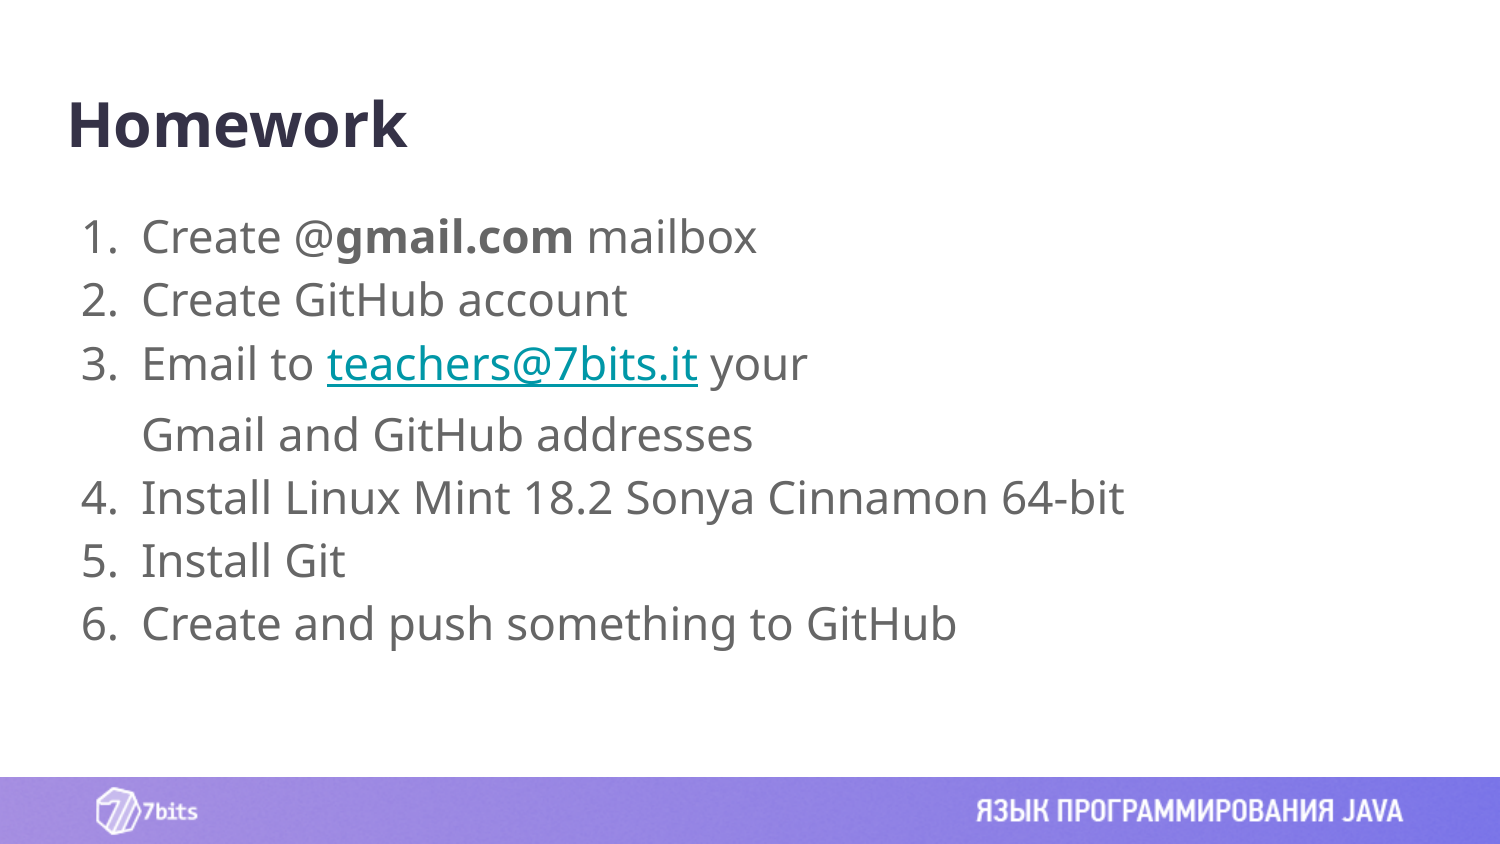

# Homework
Create @gmail.com mailbox
Create GitHub account
Email to teachers@7bits.it your
Gmail and GitHub addresses
Install Linux Mint 18.2 Sonya Cinnamon 64-bit
Install Git
Create and push something to GitHub